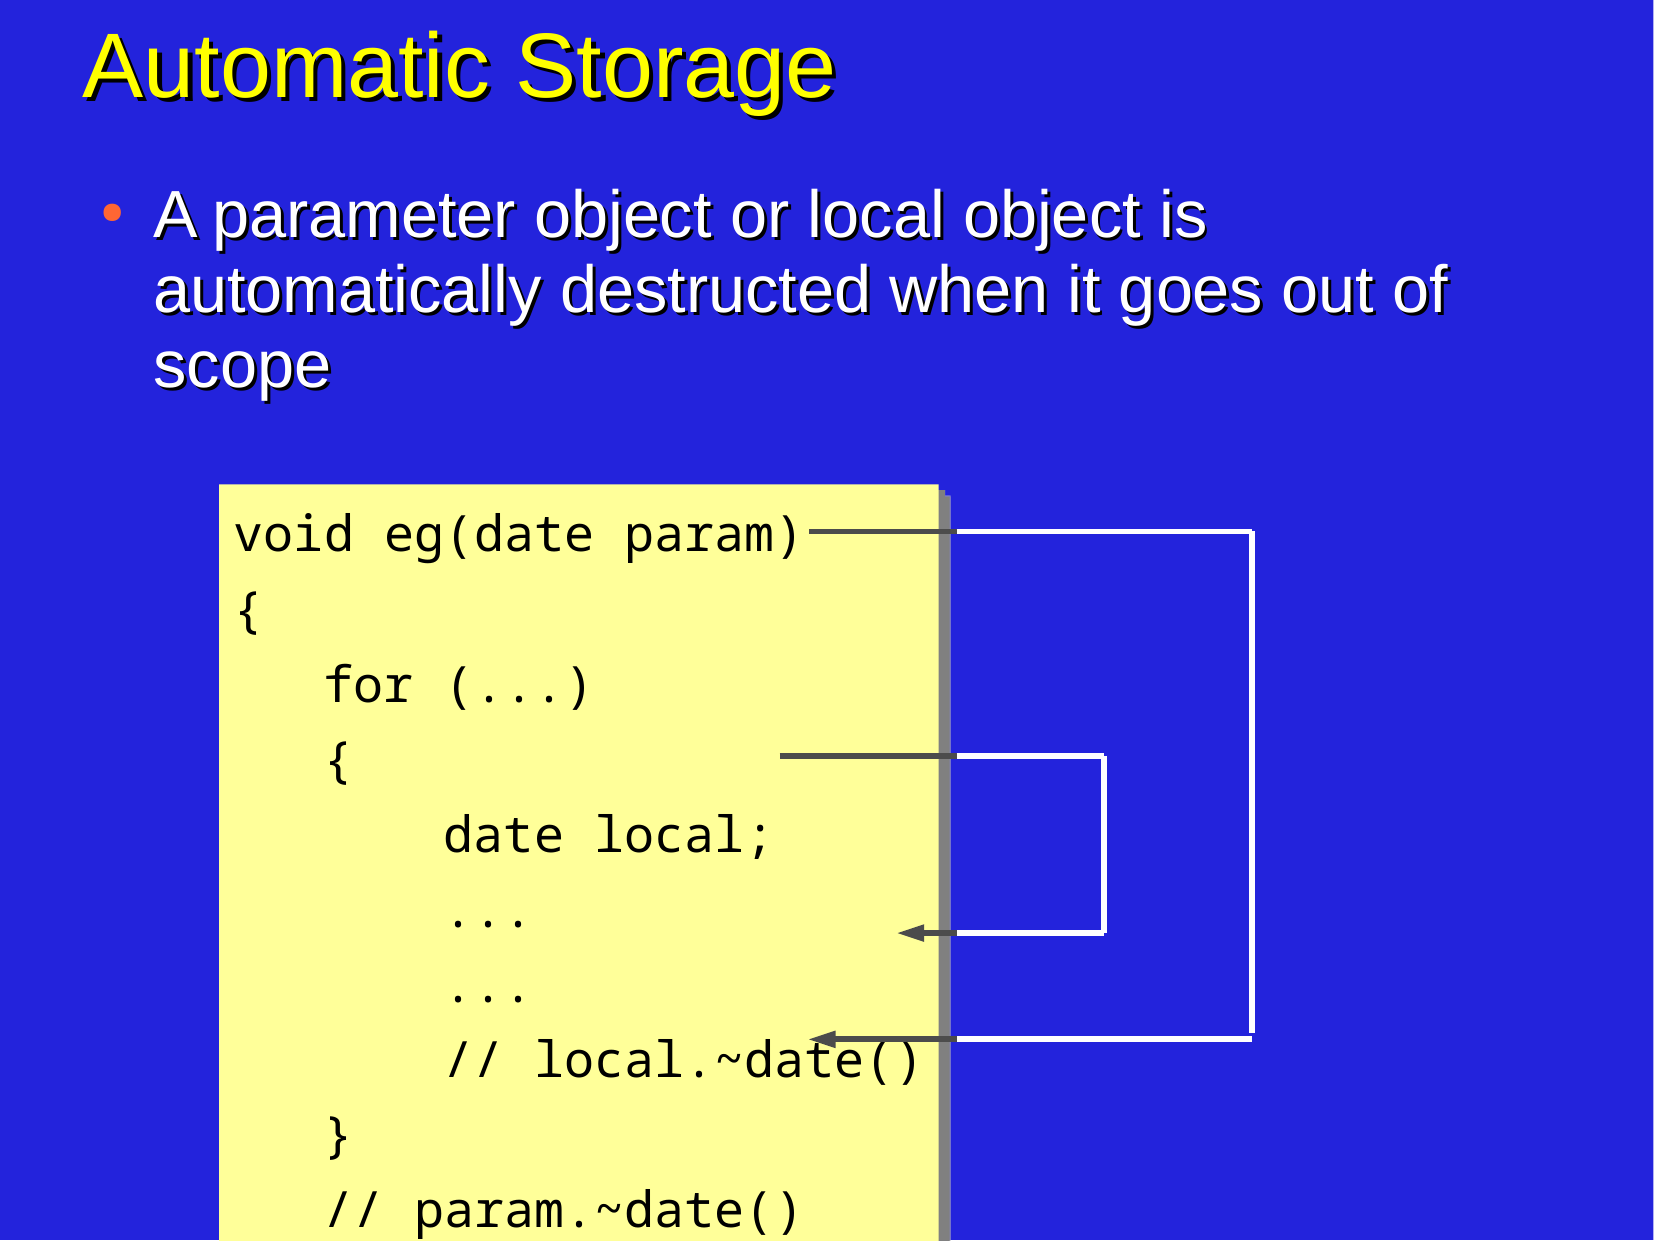

# Automatic Storage
A parameter object or local object is automatically destructed when it goes out of scope
void eg(date param)
{
 for (...)
 {
 date local;
 ...
 ...
 // local.~date()
 }
 // param.~date()
}